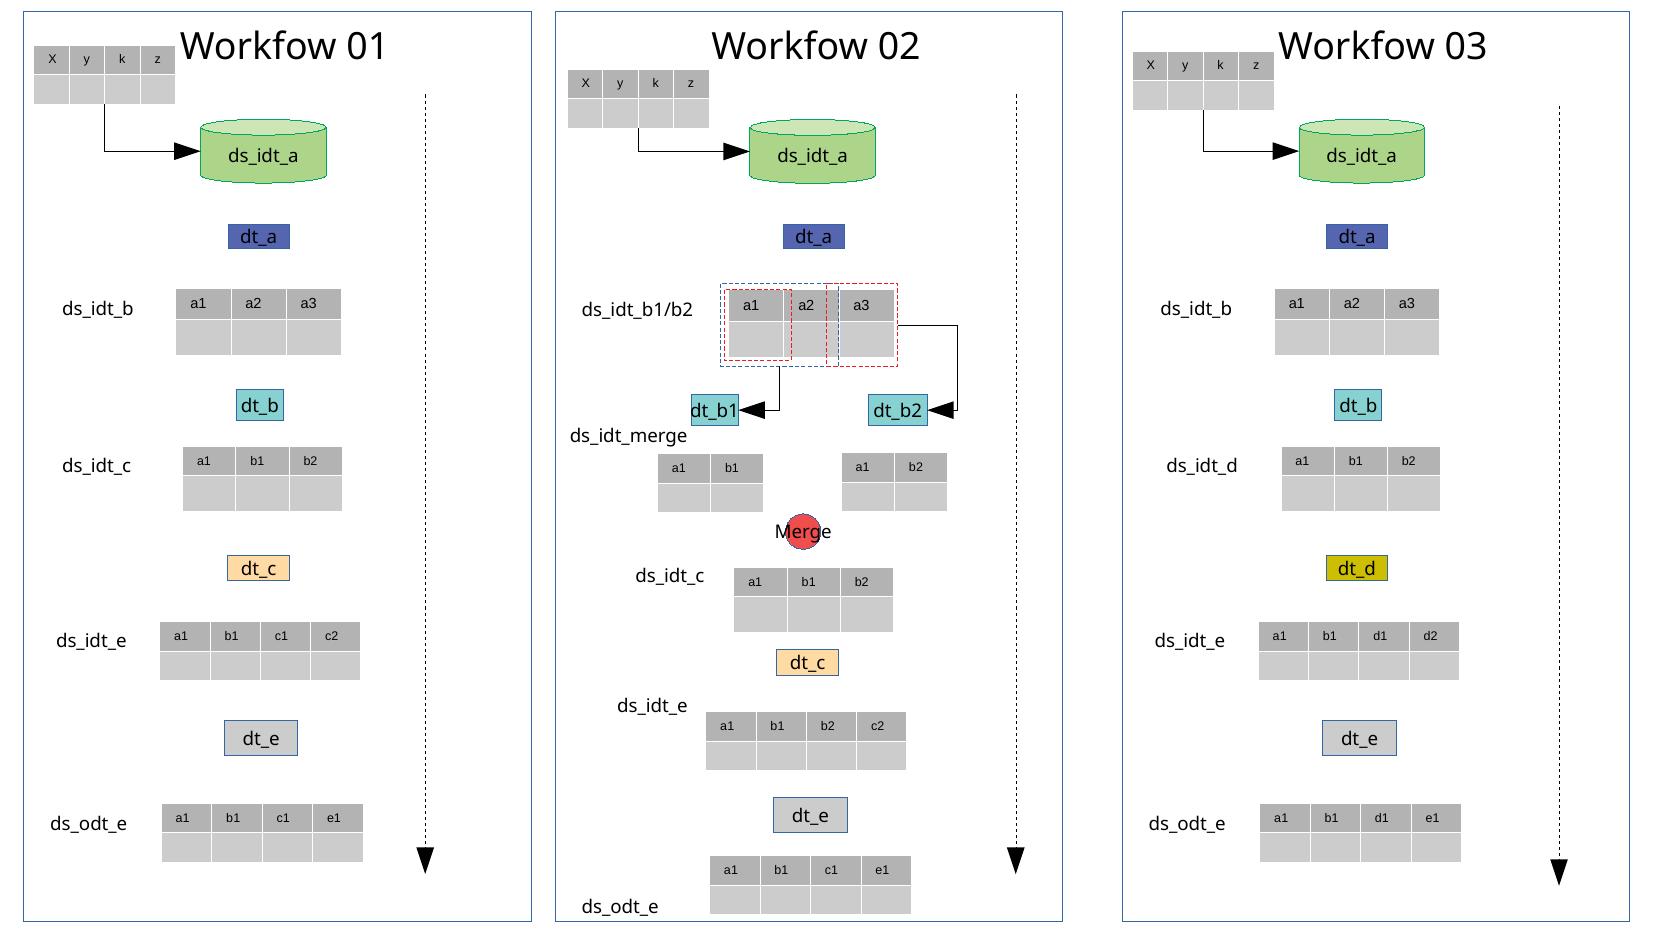

Workfow 01
Workfow 02
Workfow 03
| X | y | k | z |
| --- | --- | --- | --- |
| | | | |
| X | y | k | z |
| --- | --- | --- | --- |
| | | | |
| X | y | k | z |
| --- | --- | --- | --- |
| | | | |
ds_idt_a
ds_idt_a
ds_idt_a
dt_01
dt_a
dt_01
dt_a
dt_a
ds_idt_b
| a1 | a2 | a3 |
| --- | --- | --- |
| | | |
ds_idt_b
| a1 | a2 | a3 |
| --- | --- | --- |
| | | |
ds_idt_b1/b2
| a1 | a2 | a3 |
| --- | --- | --- |
| | | |
dt_b
dt_b
dt_b1
dt_b2
ds_idt_merge
ds_idt_c
ds_idt_d
| a1 | b1 | b2 |
| --- | --- | --- |
| | | |
| a1 | b1 | b2 |
| --- | --- | --- |
| | | |
| a1 | b2 |
| --- | --- |
| | |
| a1 | b1 |
| --- | --- |
| | |
Merge
dt_c
ds_idt_c
dt_d
| a1 | b1 | b2 |
| --- | --- | --- |
| | | |
ds_idt_e
ds_idt_e
| a1 | b1 | c1 | c2 |
| --- | --- | --- | --- |
| | | | |
| a1 | b1 | d1 | d2 |
| --- | --- | --- | --- |
| | | | |
dt_c
ds_idt_e
| a1 | b1 | b2 | c2 |
| --- | --- | --- | --- |
| | | | |
dt_e
dt_e
dt_e
| a1 | b1 | c1 | e1 |
| --- | --- | --- | --- |
| | | | |
| a1 | b1 | d1 | e1 |
| --- | --- | --- | --- |
| | | | |
ds_odt_e
ds_odt_e
| a1 | b1 | c1 | e1 |
| --- | --- | --- | --- |
| | | | |
ds_odt_e